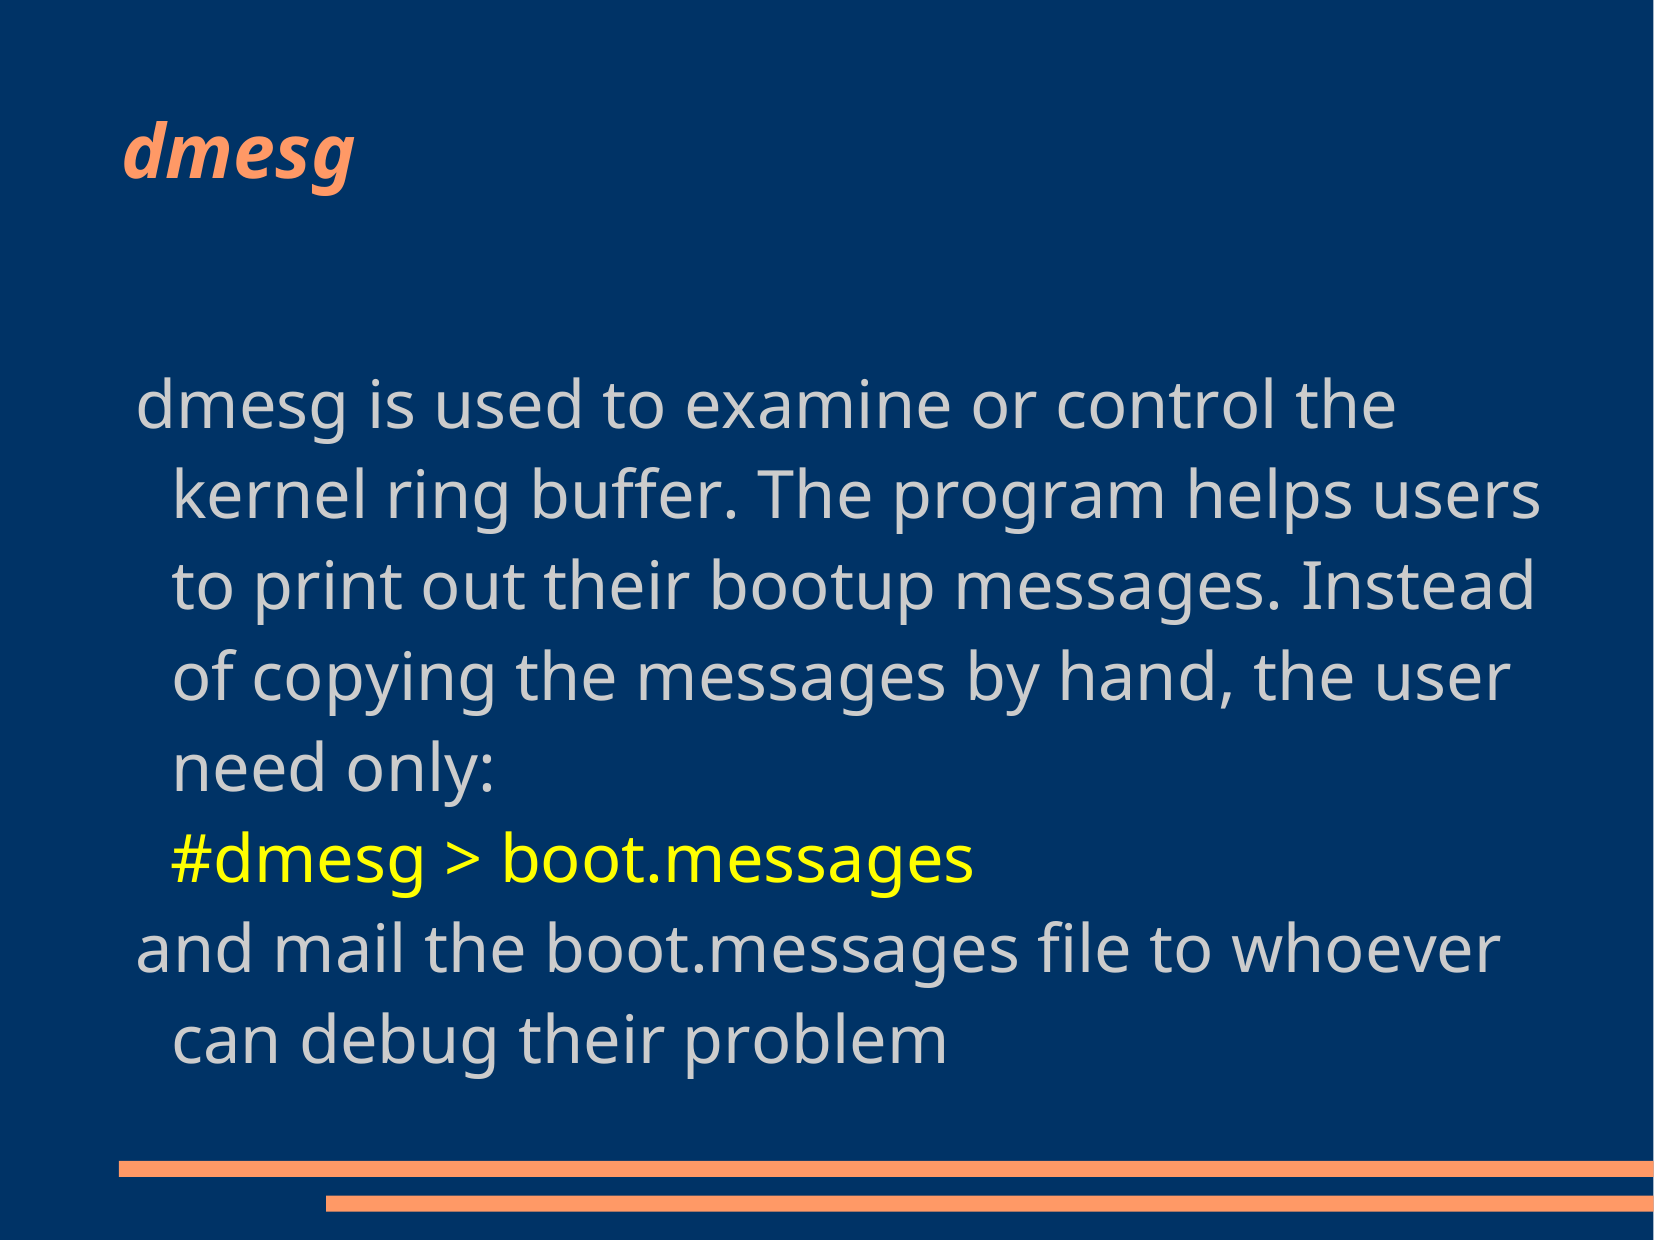

# dmesg
dmesg is used to examine or control the kernel ring buffer. The program helps users to print out their bootup messages. Instead of copying the messages by hand, the user need only:
 #dmesg > boot.messages
and mail the boot.messages file to whoever can debug their problem